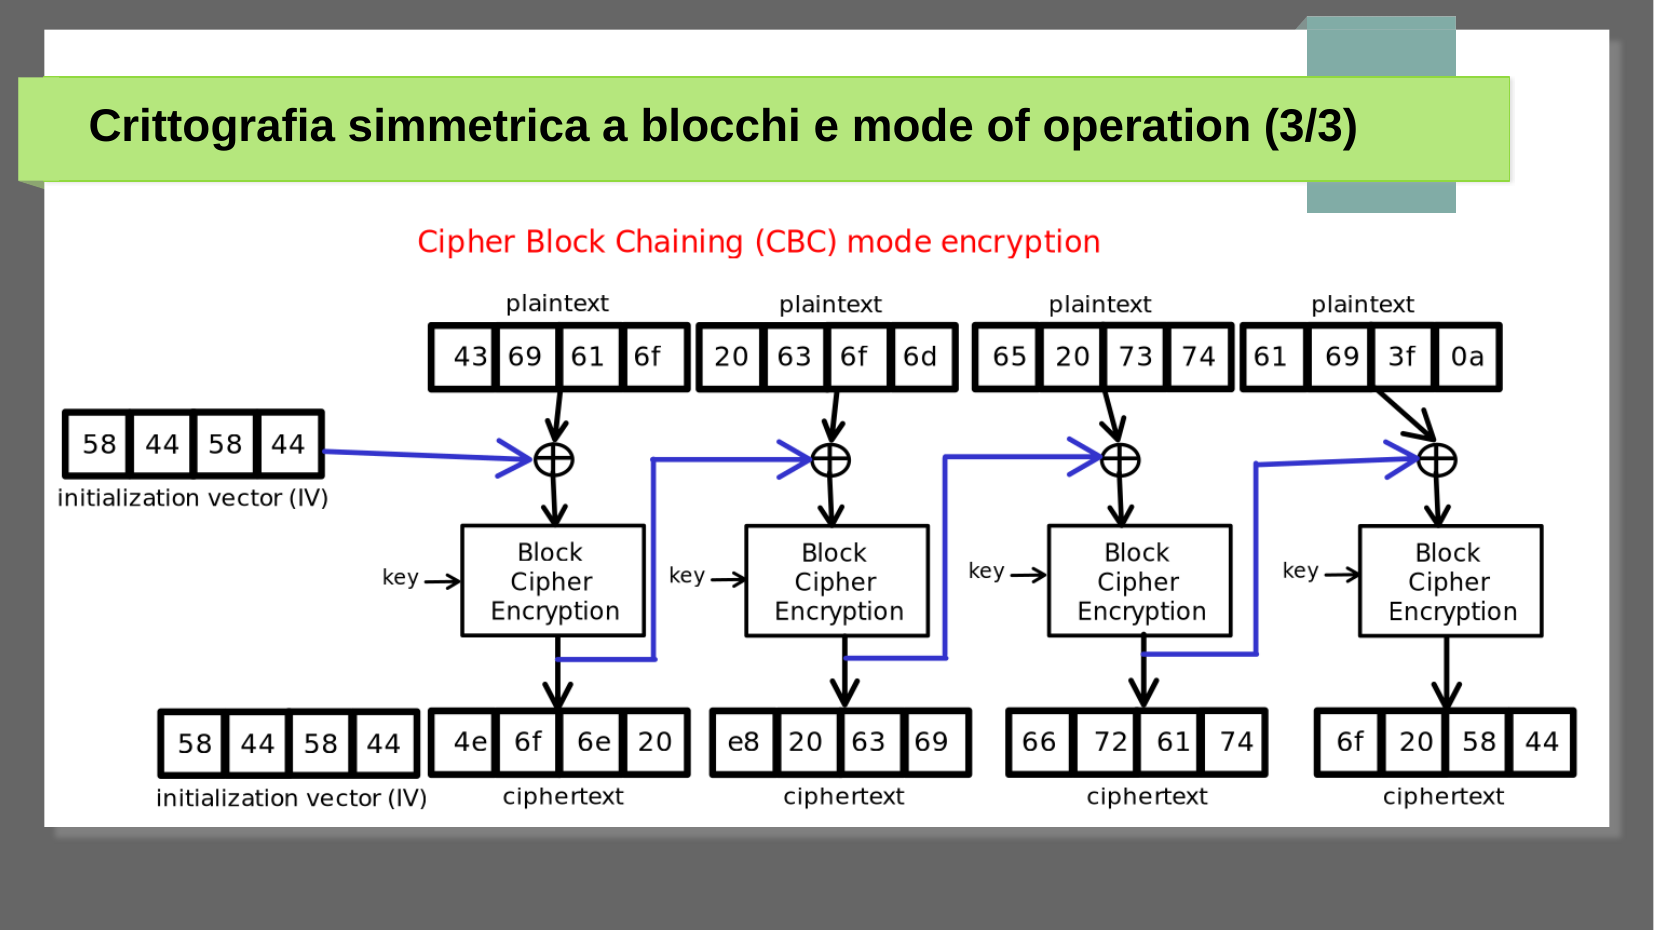

# Crittografia simmetrica a blocchi e mode of operation (3/3)